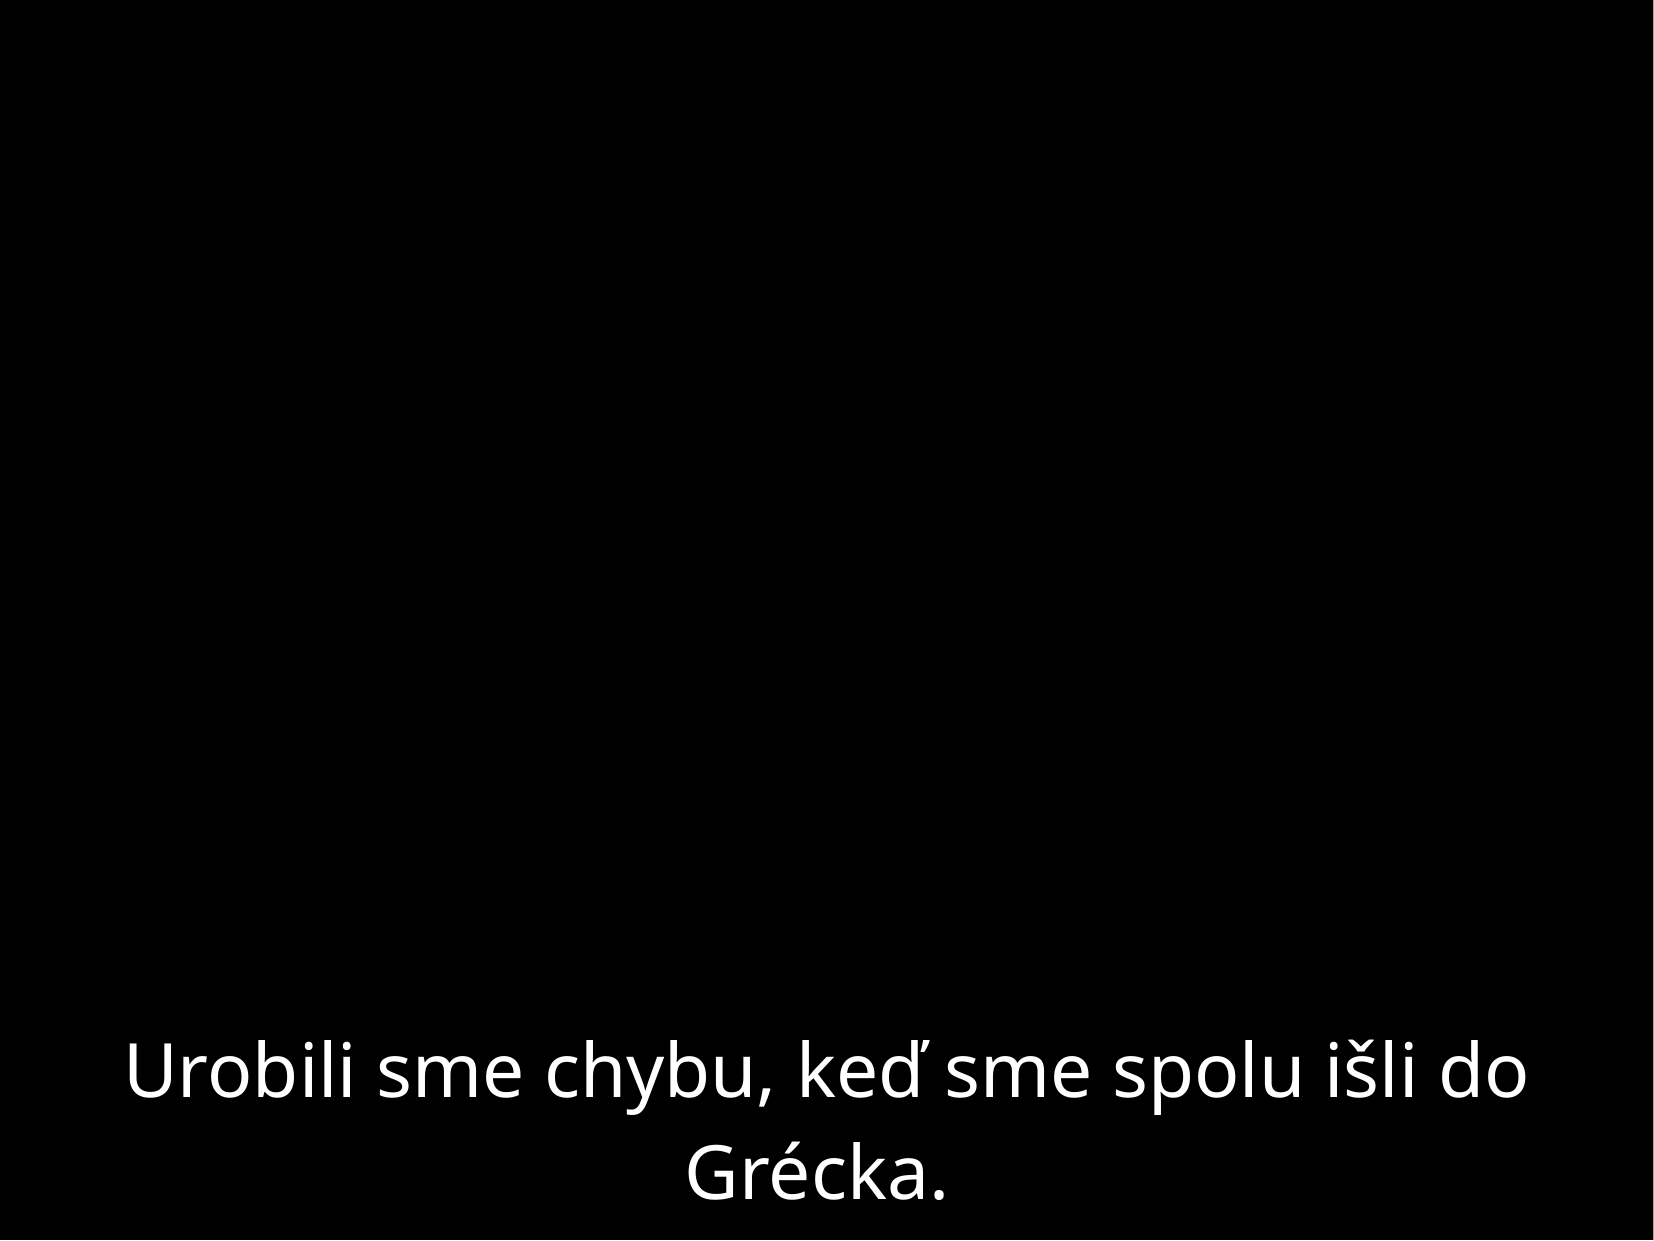

# Urobili sme chybu, keď sme spolu išli do Grécka.